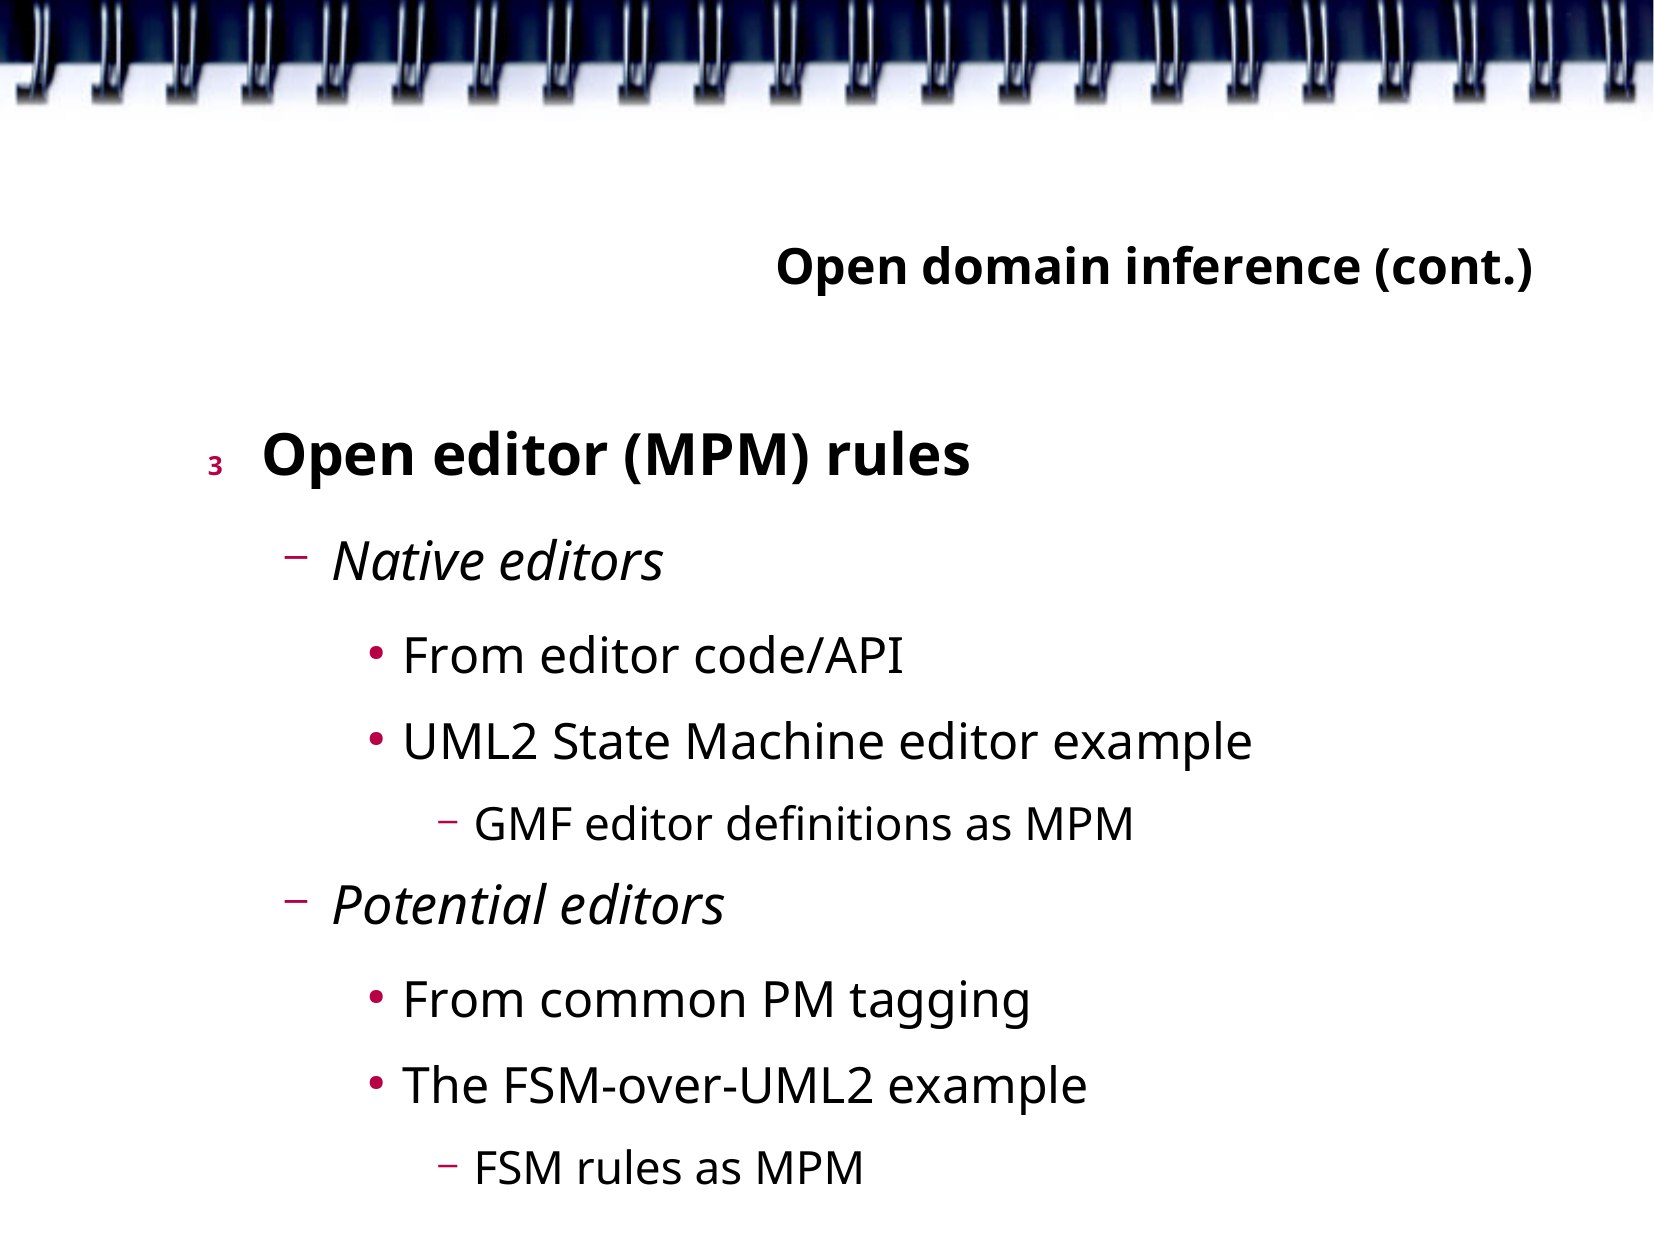

Open domain inference (cont.)
# Open editor (MPM) rules
Native editors
From editor code/API
UML2 State Machine editor example
GMF editor definitions as MPM
Potential editors
From common PM tagging
The FSM-over-UML2 example
FSM rules as MPM